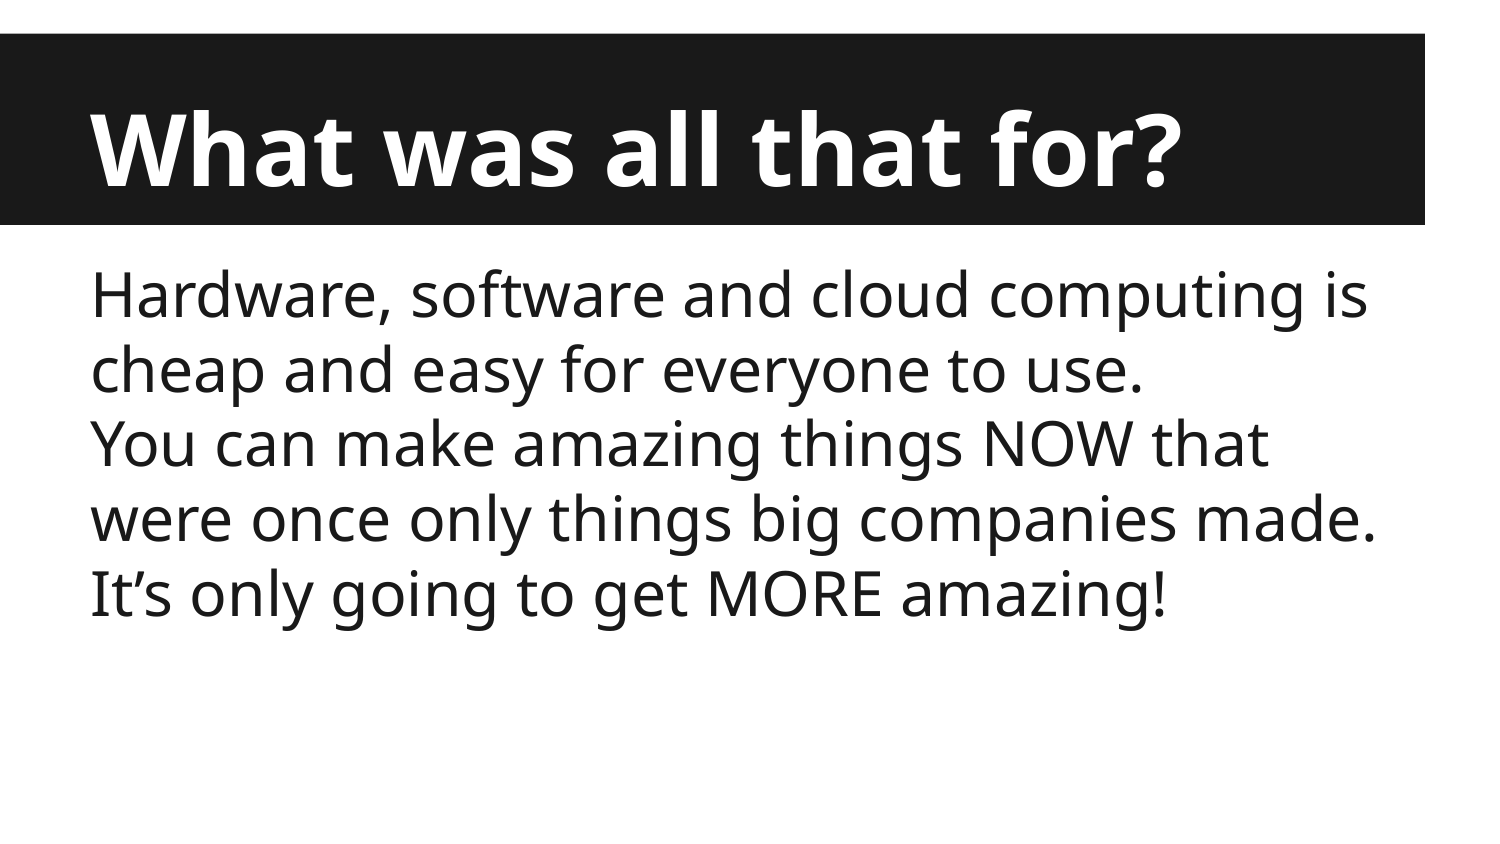

# What was all that for?
Hardware, software and cloud computing is cheap and easy for everyone to use.
You can make amazing things NOW that were once only things big companies made.
It’s only going to get MORE amazing!